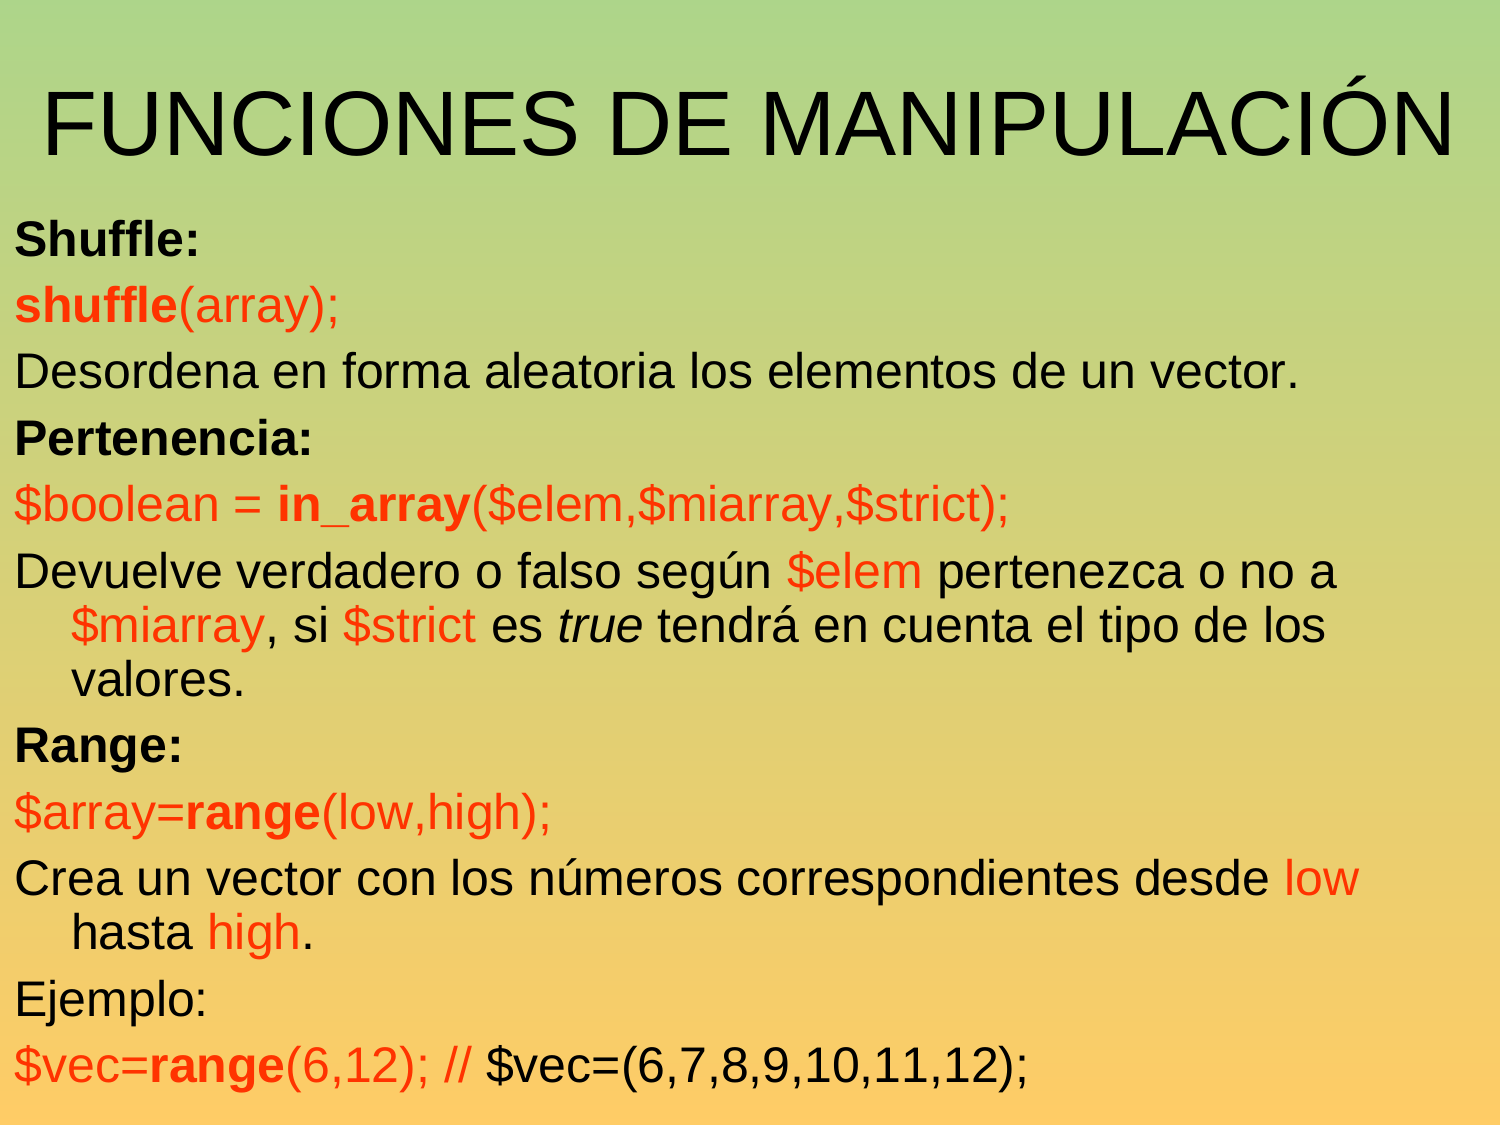

# Shuffle:
shuffle(array);
Desordena en forma aleatoria los elementos de un vector.
Pertenencia:
$boolean = in_array($elem,$miarray,$strict);
Devuelve verdadero o falso según $elem pertenezca o no a $miarray, si $strict es true tendrá en cuenta el tipo de los valores.
Range:
$array=range(low,high);
Crea un vector con los números correspondientes desde low hasta high.
Ejemplo:
$vec=range(6,12); // $vec=(6,7,8,9,10,11,12);
FUNCIONES DE MANIPULACIÓN